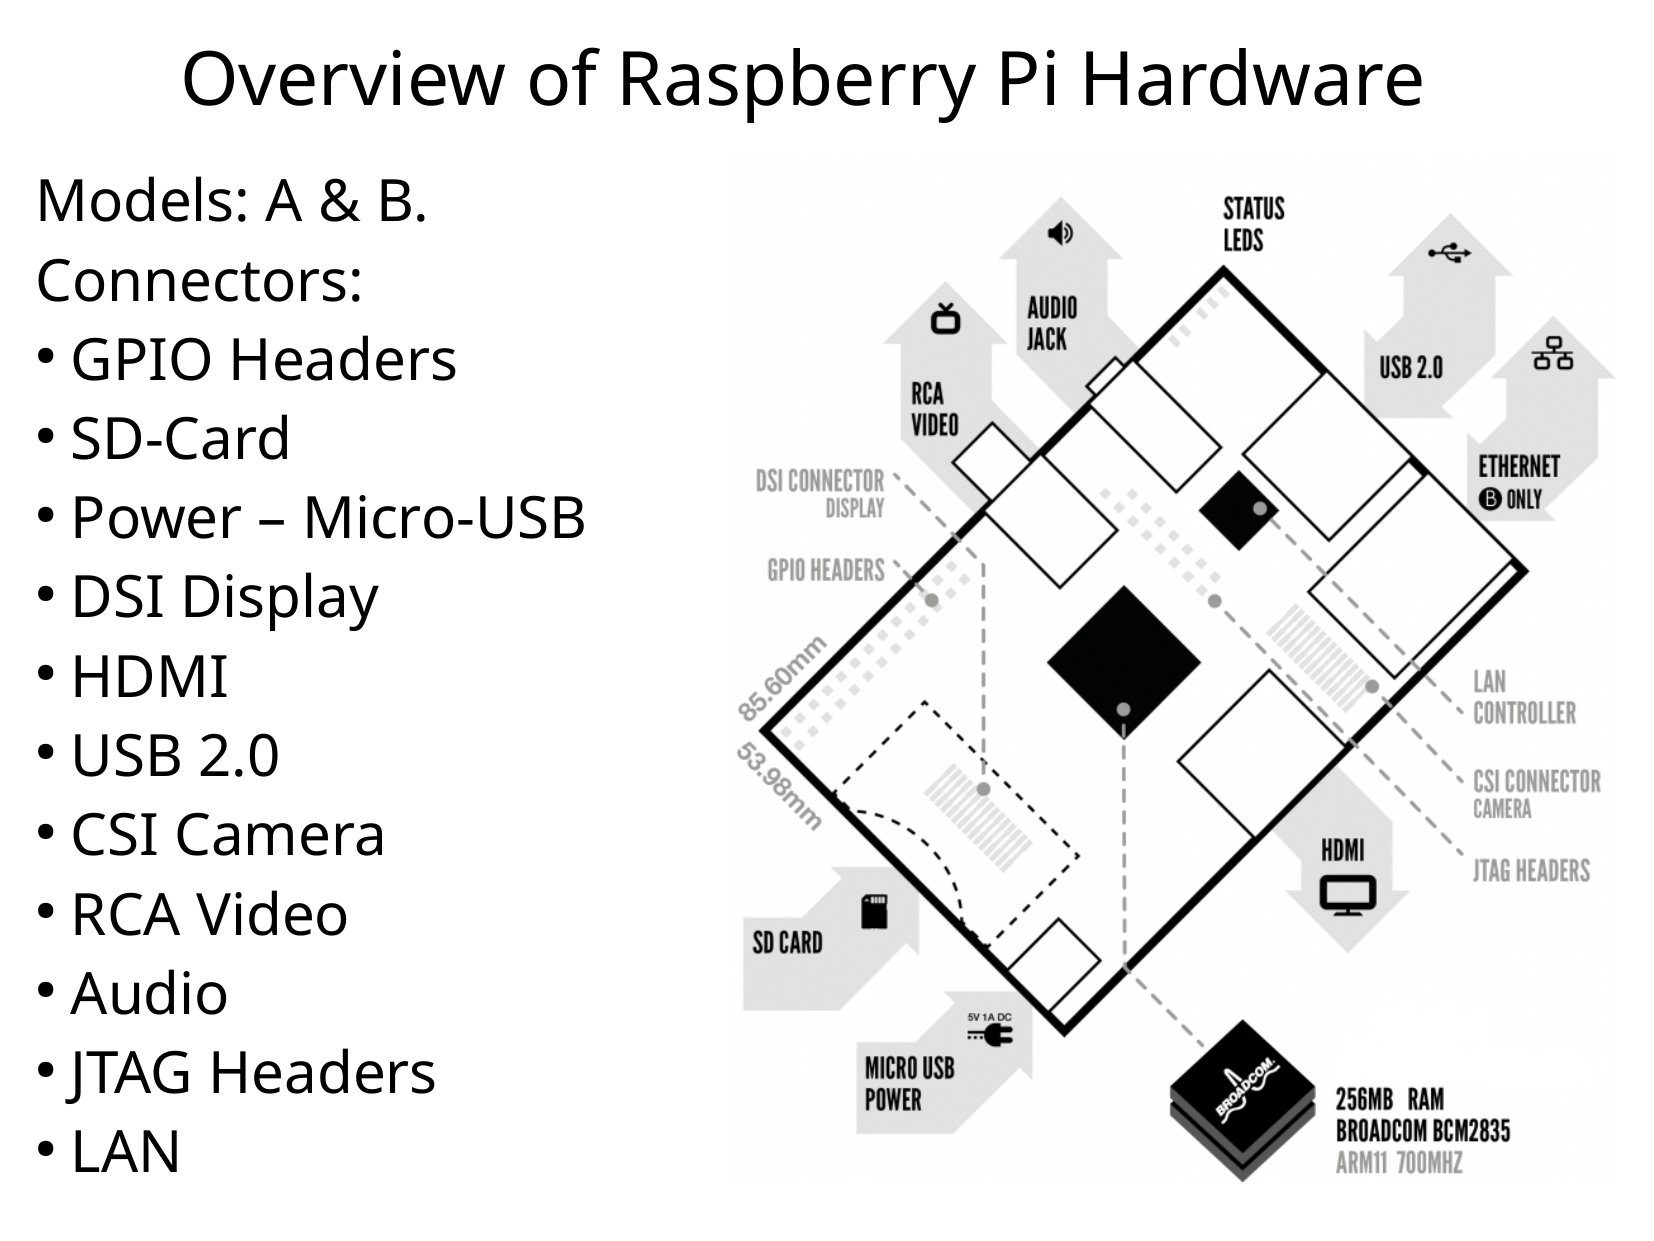

# Overview of Raspberry Pi Hardware
Models: A & B.
Connectors:
GPIO Headers
SD-Card
Power – Micro-USB
DSI Display
HDMI
USB 2.0
CSI Camera
RCA Video
Audio
JTAG Headers
LAN